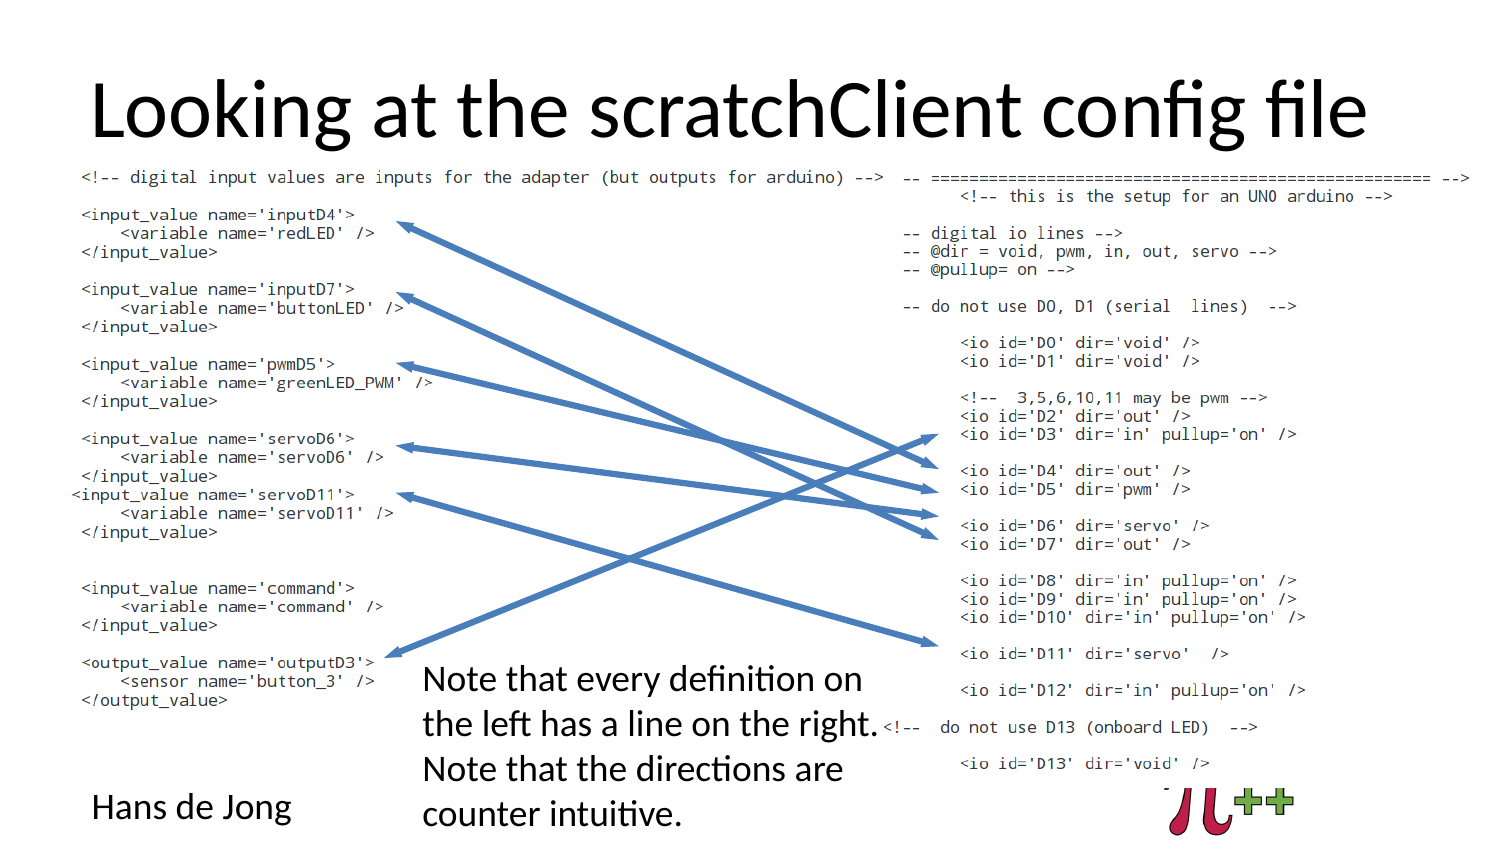

# Looking at the scratchClient config file
Note that every definition on the left has a line on the right. Note that the directions are counter intuitive.